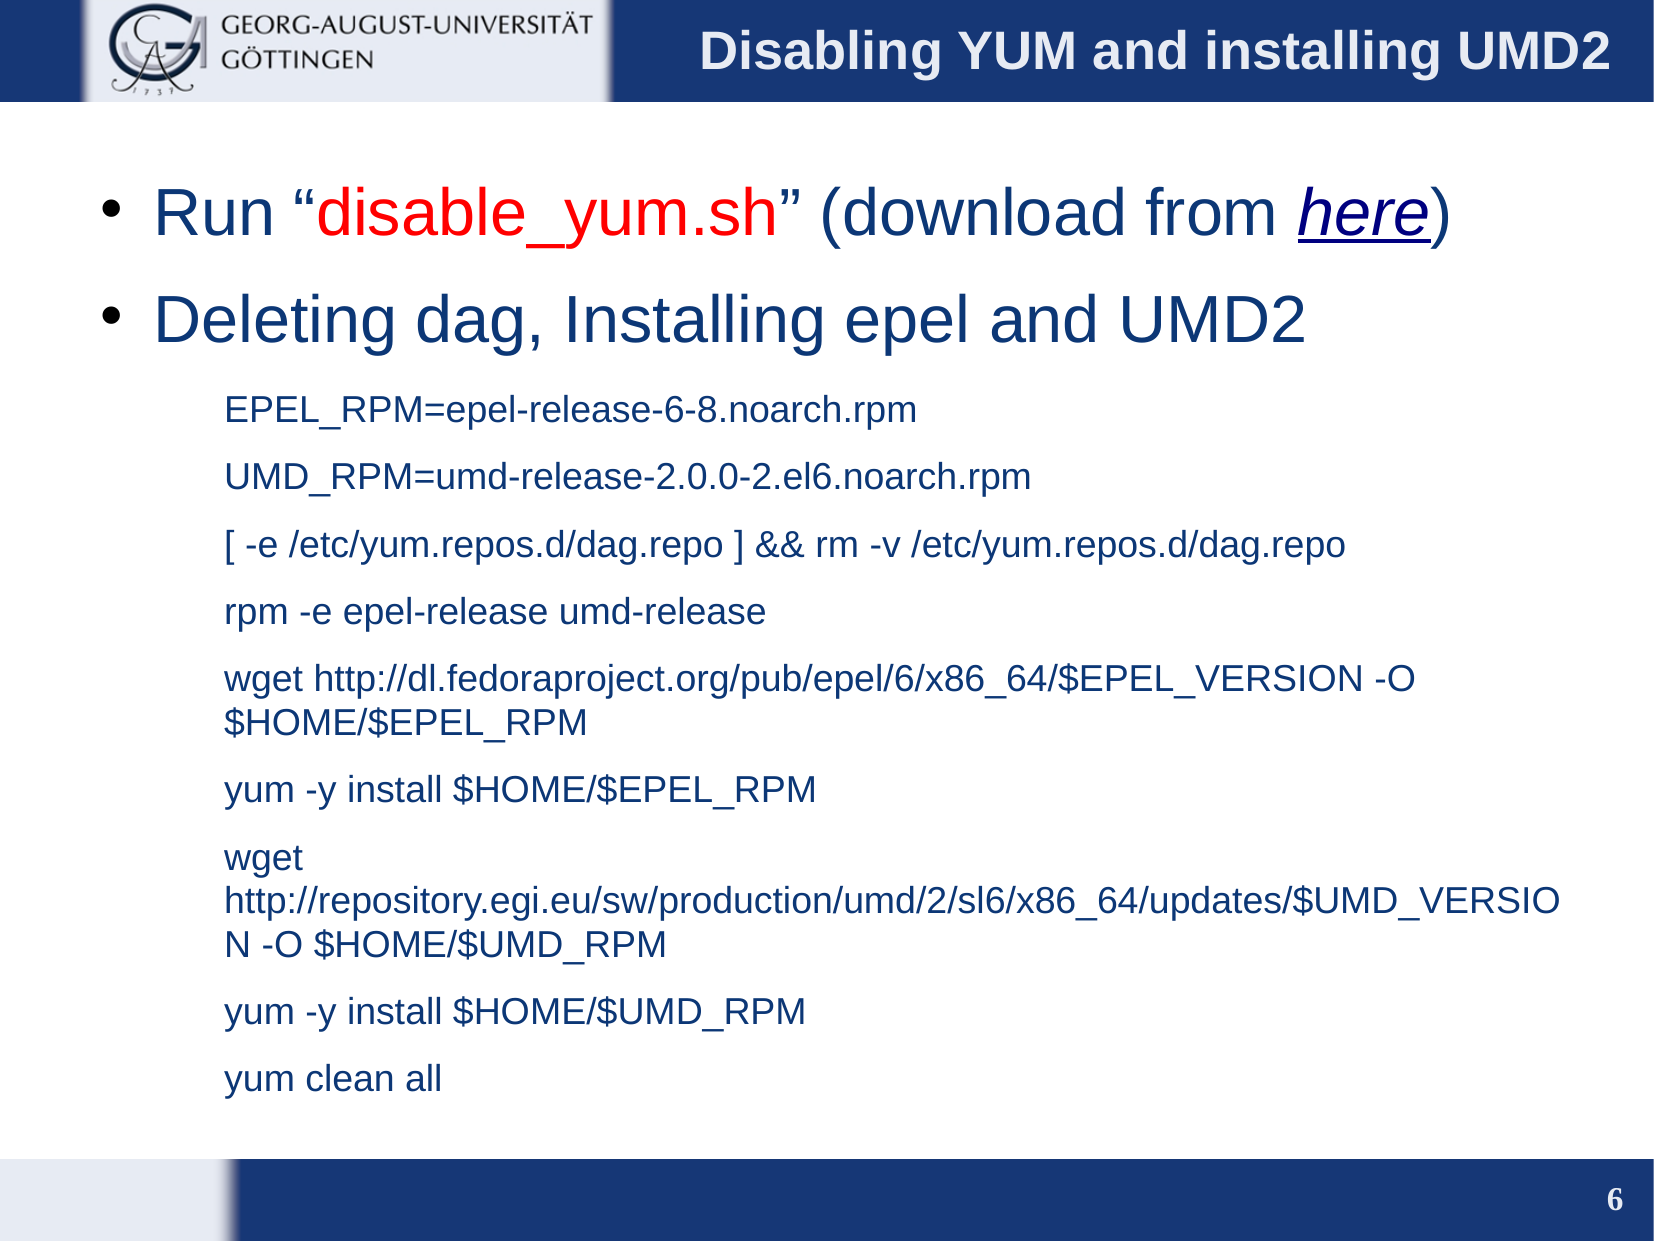

# Disabling YUM and installing UMD2
Run “disable_yum.sh” (download from here)
Deleting dag, Installing epel and UMD2
EPEL_RPM=epel-release-6-8.noarch.rpm
UMD_RPM=umd-release-2.0.0-2.el6.noarch.rpm
[ -e /etc/yum.repos.d/dag.repo ] && rm -v /etc/yum.repos.d/dag.repo
rpm -e epel-release umd-release
wget http://dl.fedoraproject.org/pub/epel/6/x86_64/$EPEL_VERSION -O $HOME/$EPEL_RPM
yum -y install $HOME/$EPEL_RPM
wget http://repository.egi.eu/sw/production/umd/2/sl6/x86_64/updates/$UMD_VERSION -O $HOME/$UMD_RPM
yum -y install $HOME/$UMD_RPM
yum clean all
dCache configuration in the WLCG T2
6